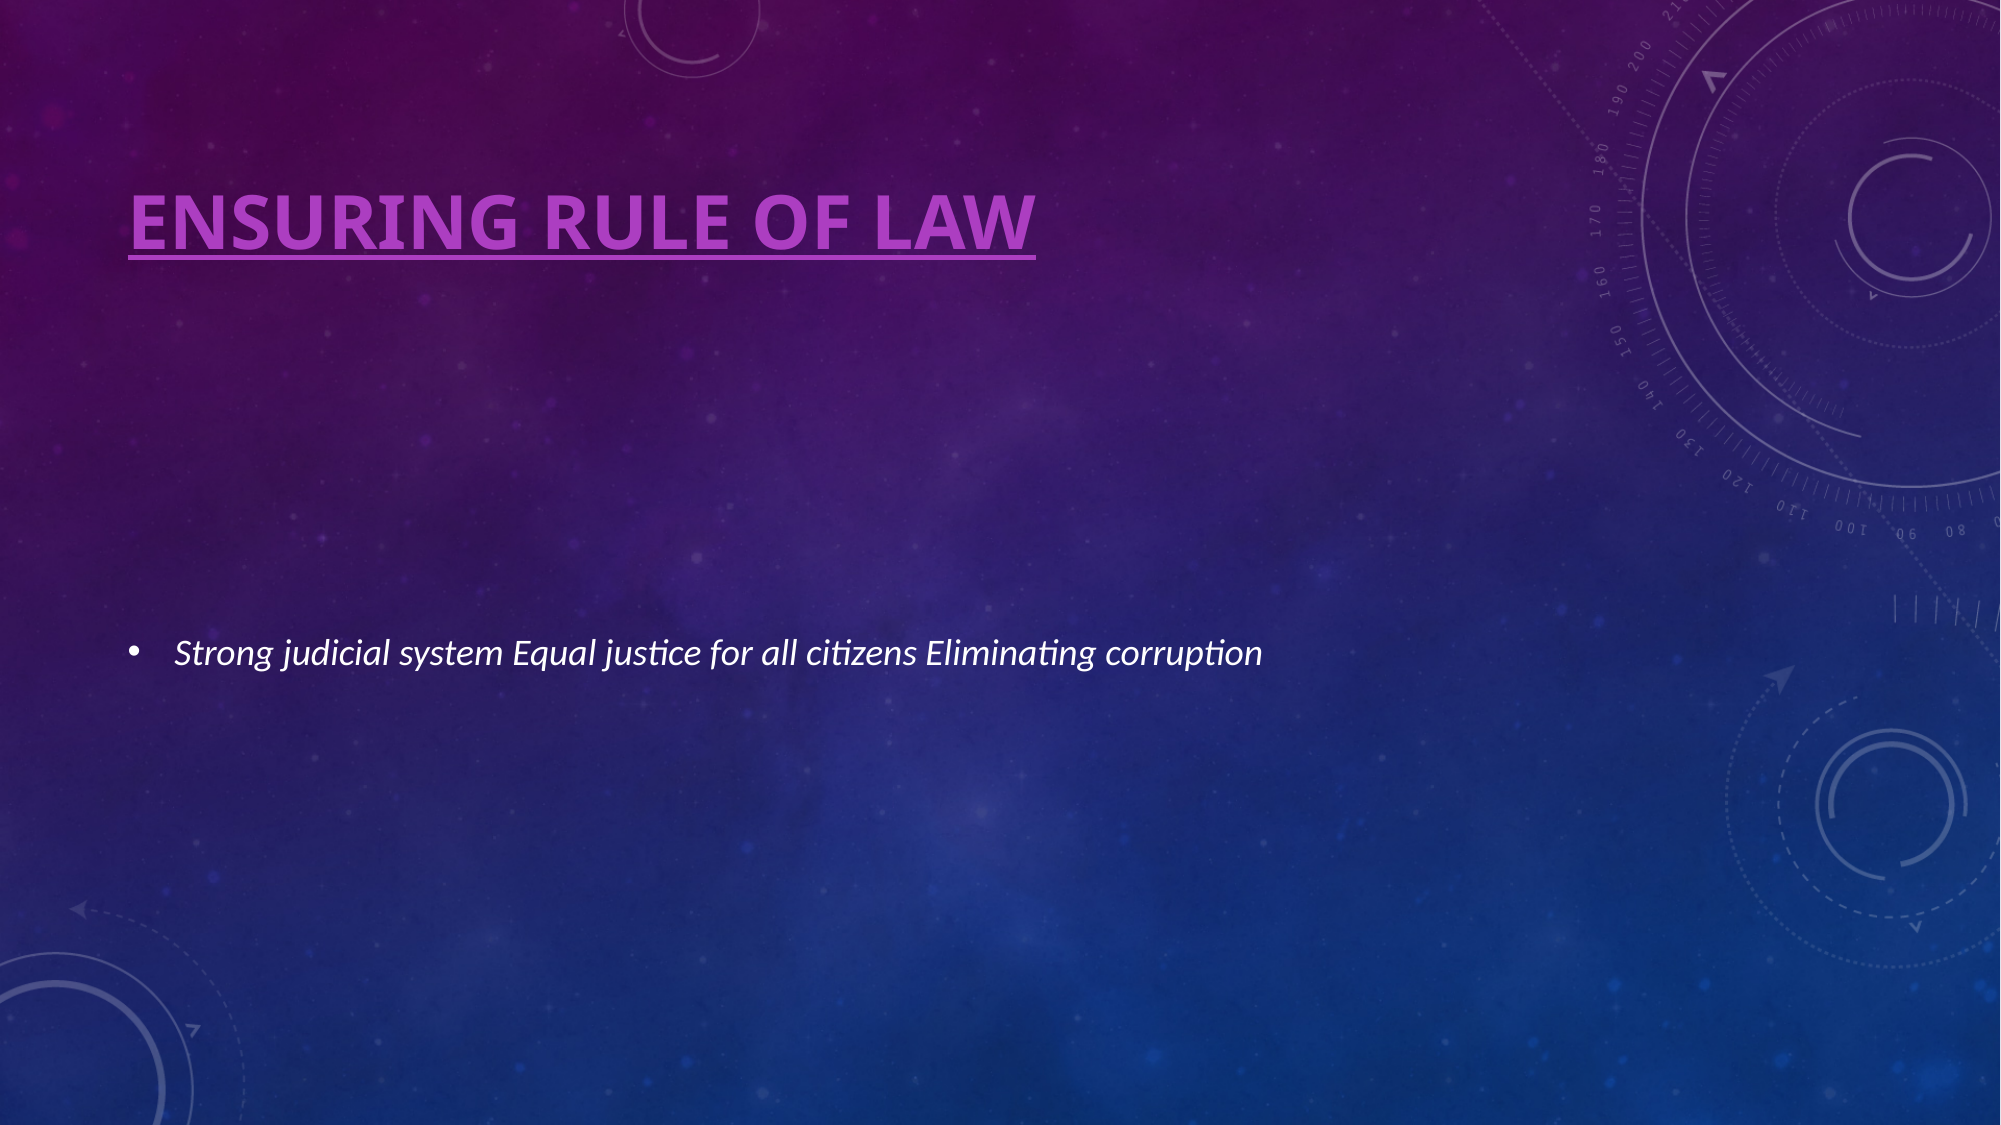

# Ensuring Rule of Law
Strong judicial system Equal justice for all citizens Eliminating corruption